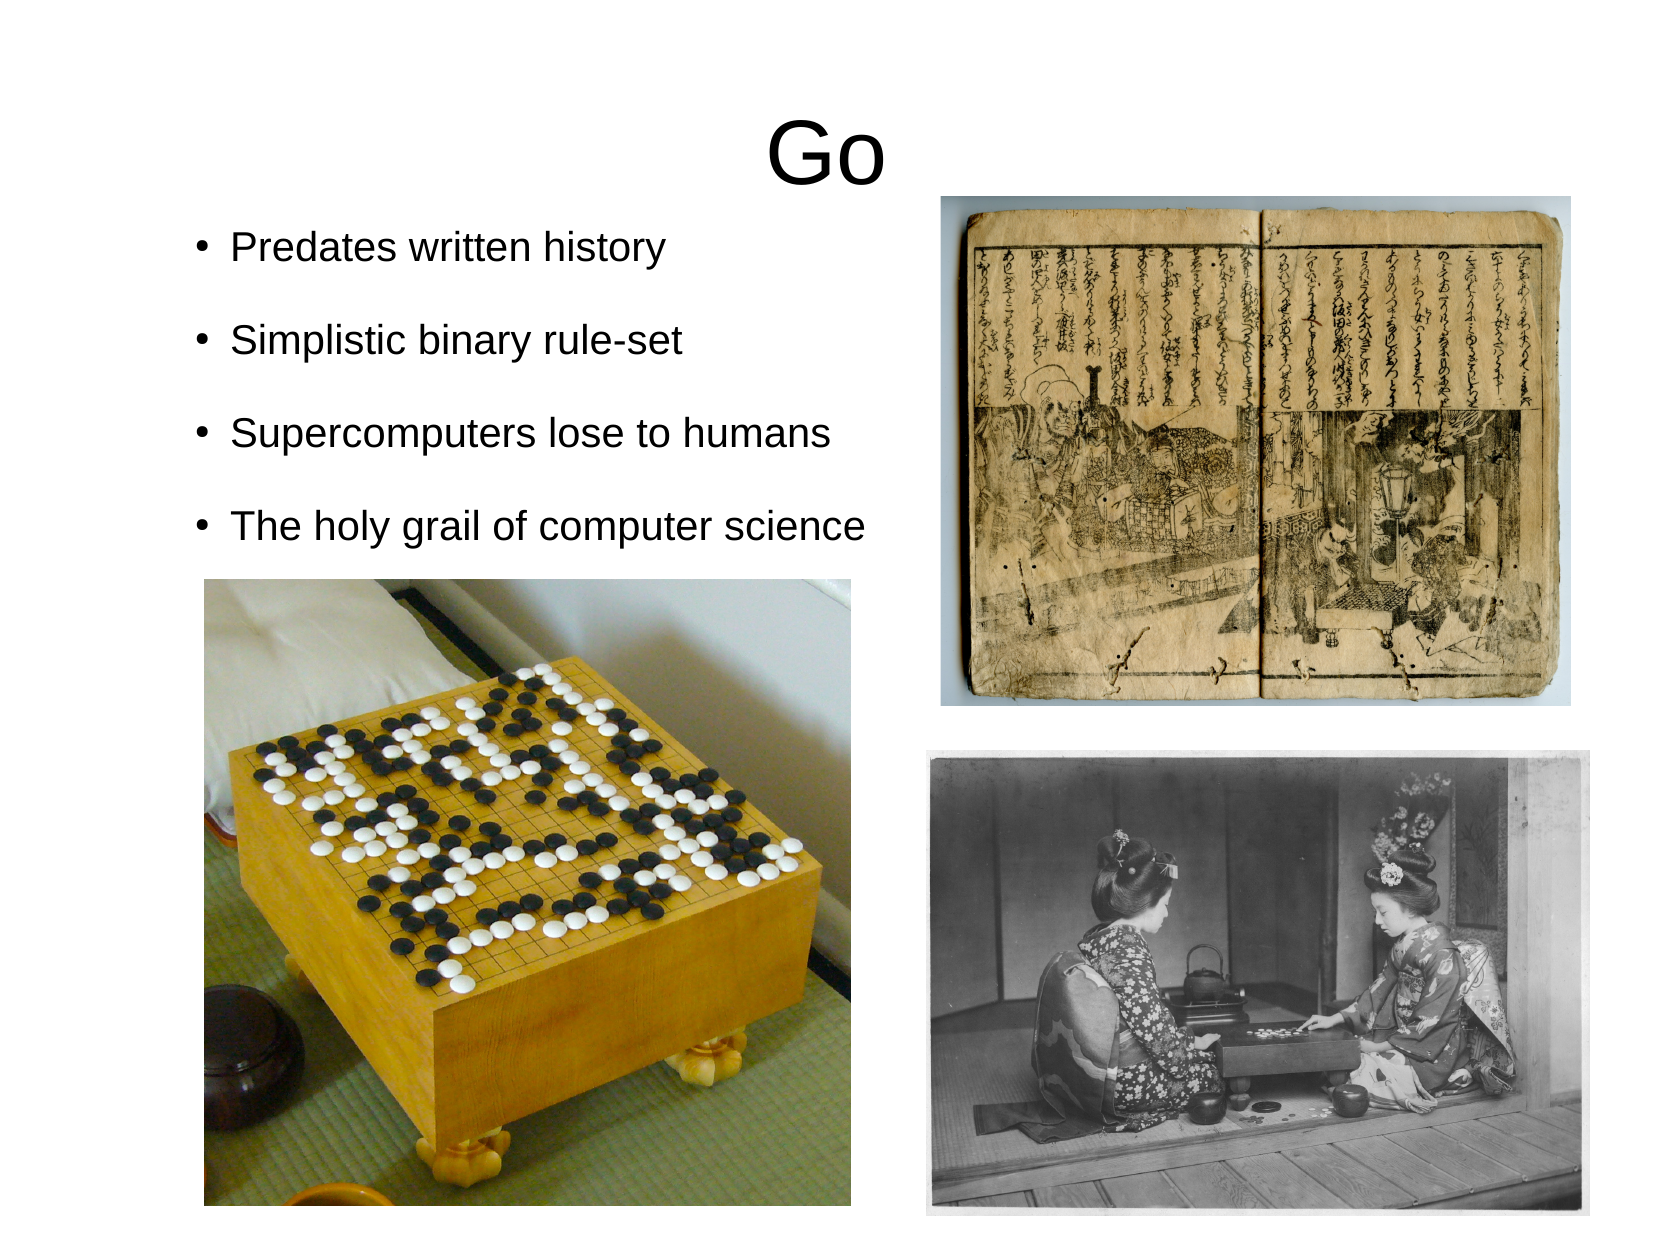

# Go
Predates written history
Simplistic binary rule-set
Supercomputers lose to humans
The holy grail of computer science